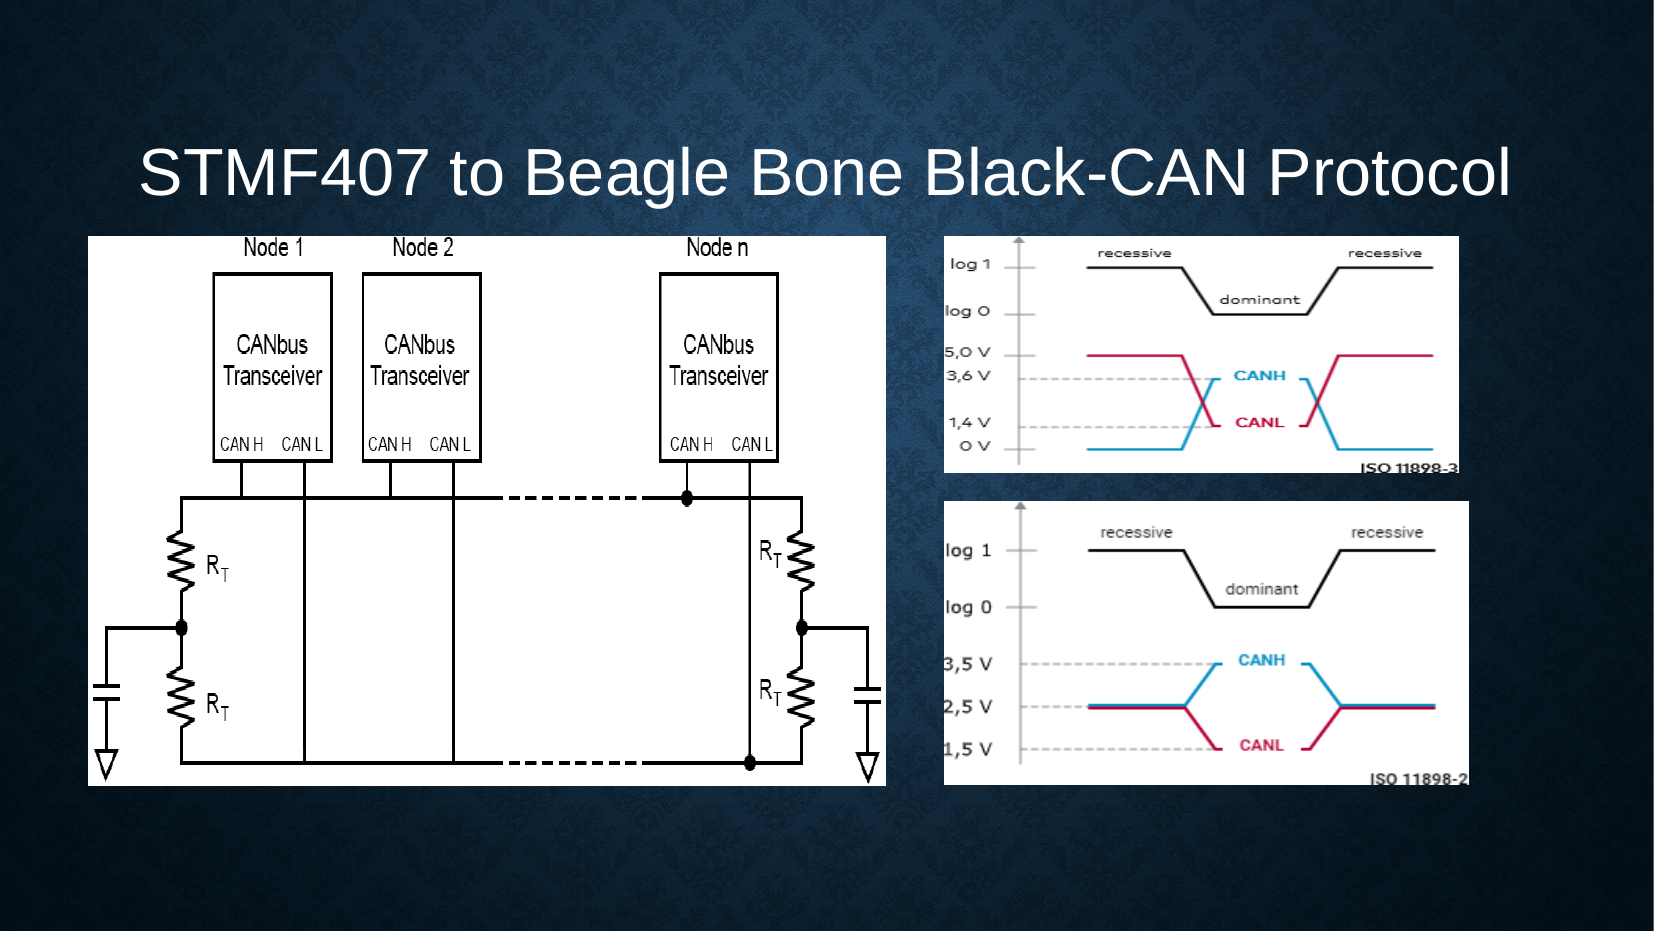

# STMF407 to Beagle Bone Black-CAN Protocol